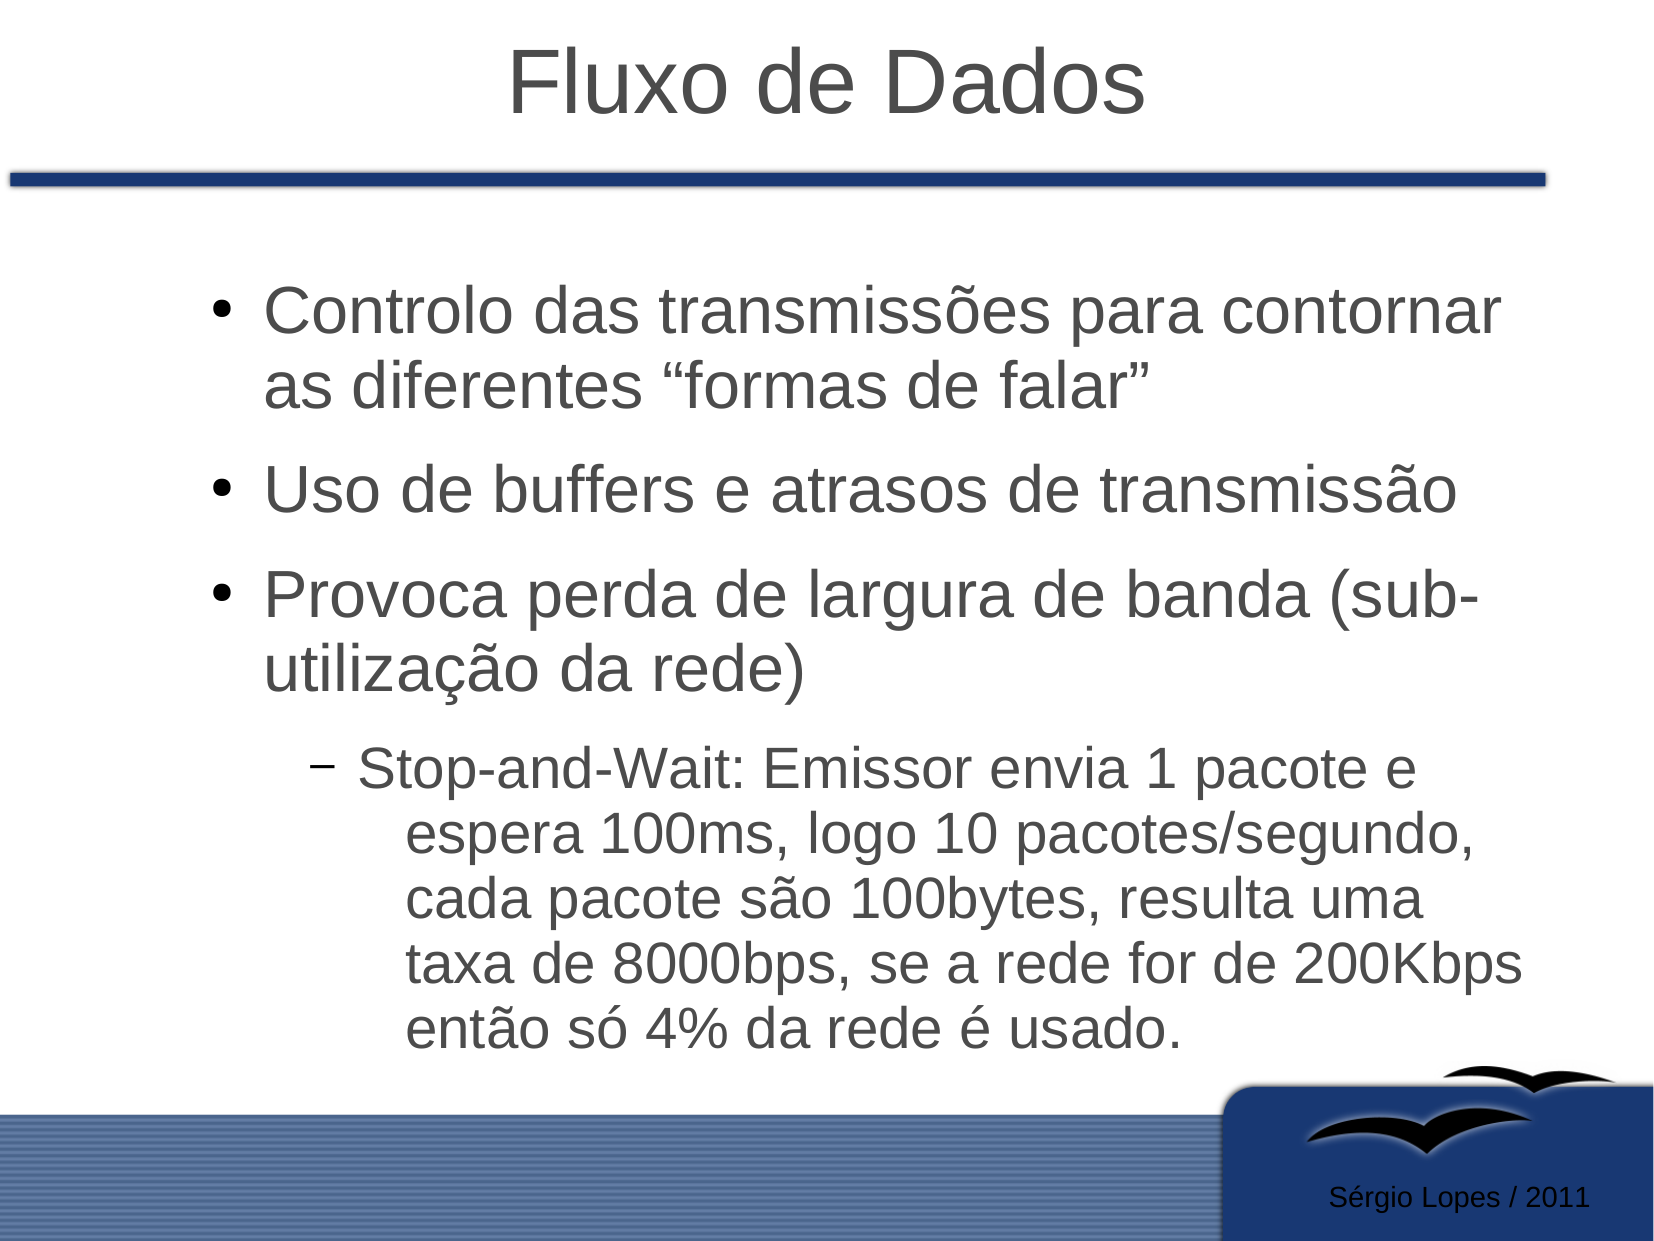

# Fluxo de Dados
Controlo das transmissões para contornar as diferentes “formas de falar”
Uso de buffers e atrasos de transmissão
Provoca perda de largura de banda (sub-utilização da rede)
Stop-and-Wait: Emissor envia 1 pacote e espera 100ms, logo 10 pacotes/segundo, cada pacote são 100bytes, resulta uma taxa de 8000bps, se a rede for de 200Kbps então só 4% da rede é usado.
Sérgio Lopes / 2011